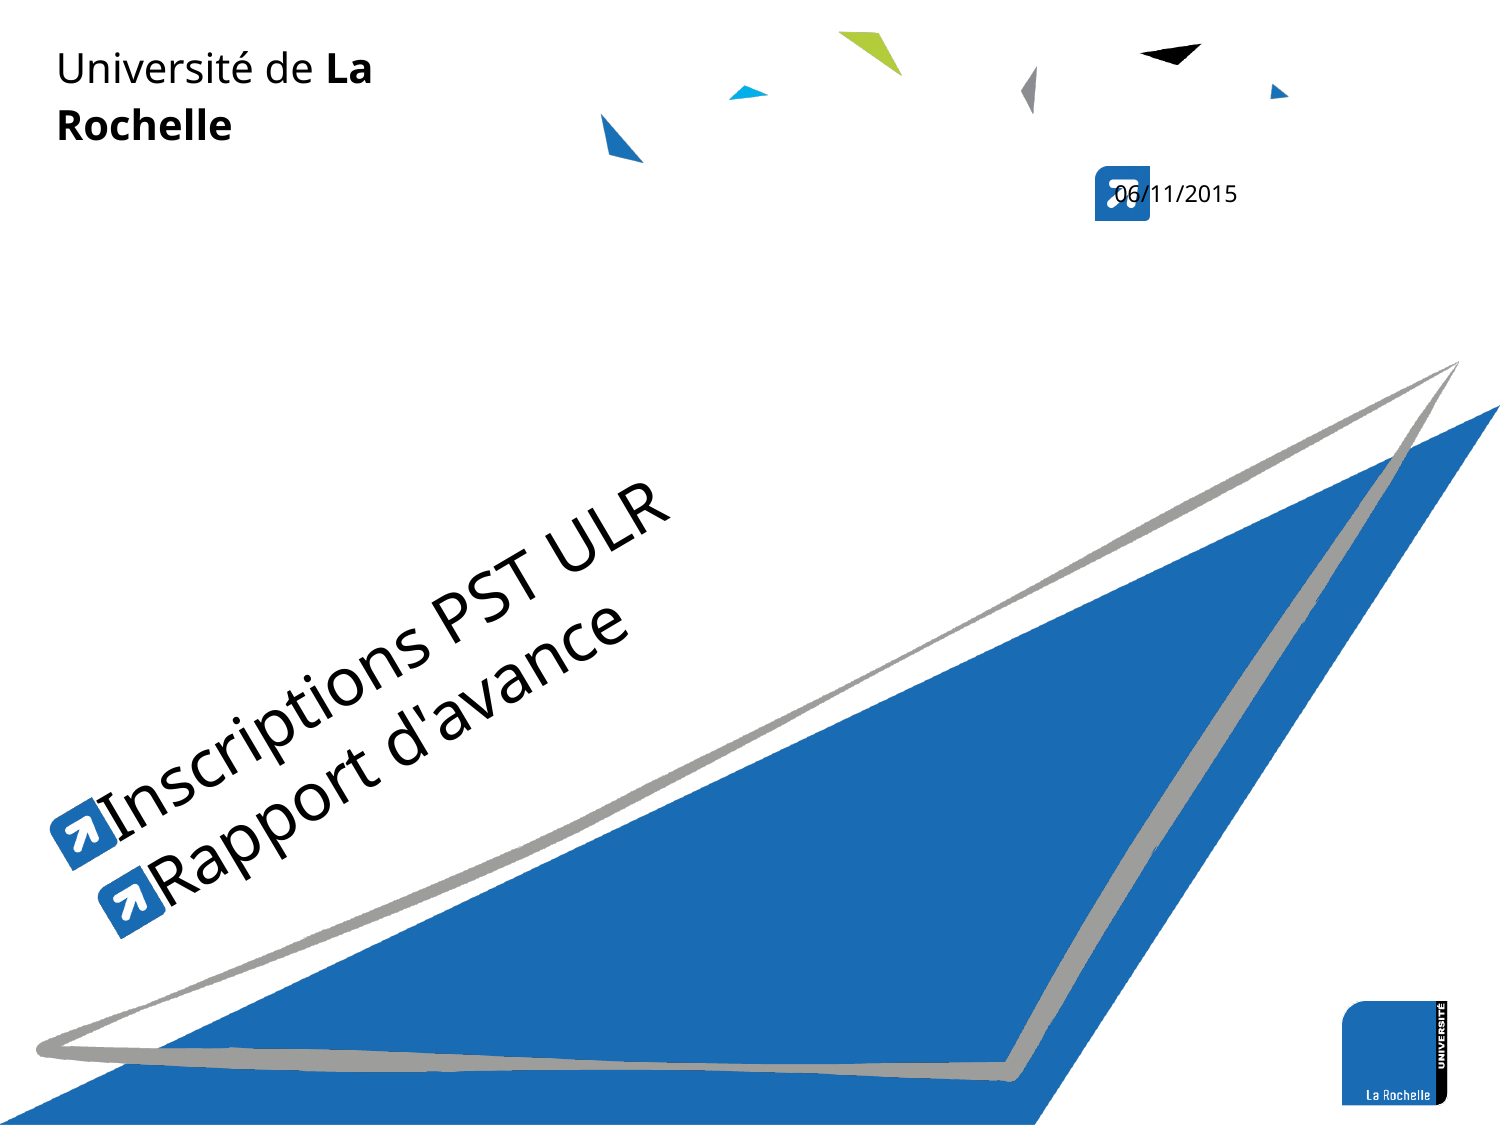

# 06/11/2015
Inscriptions PST ULR
Rapport d'avance